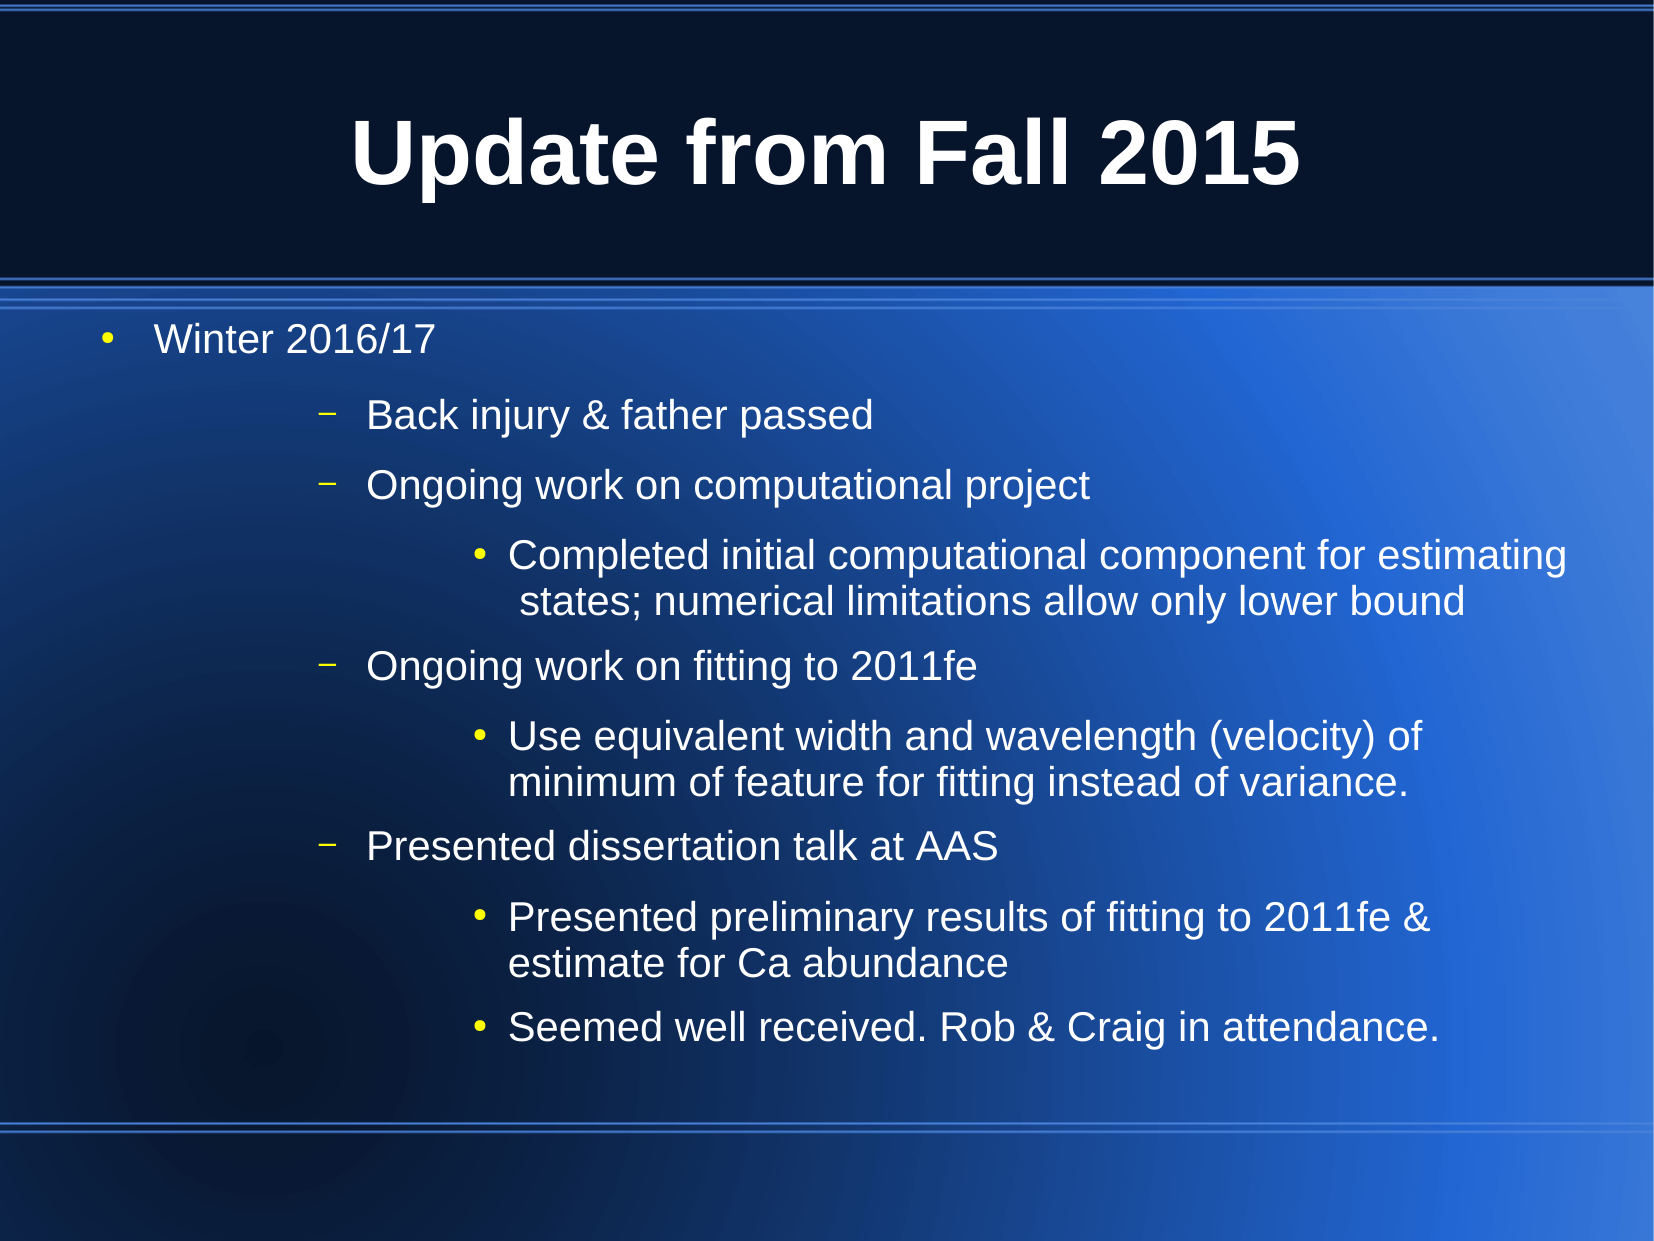

# Update from Fall 2015
Winter 2016/17
Back injury & father passed
Ongoing work on computational project
Completed initial computational component for estimating states; numerical limitations allow only lower bound
Ongoing work on fitting to 2011fe
Use equivalent width and wavelength (velocity) of minimum of feature for fitting instead of variance.
Presented dissertation talk at AAS
Presented preliminary results of fitting to 2011fe & estimate for Ca abundance
Seemed well received. Rob & Craig in attendance.